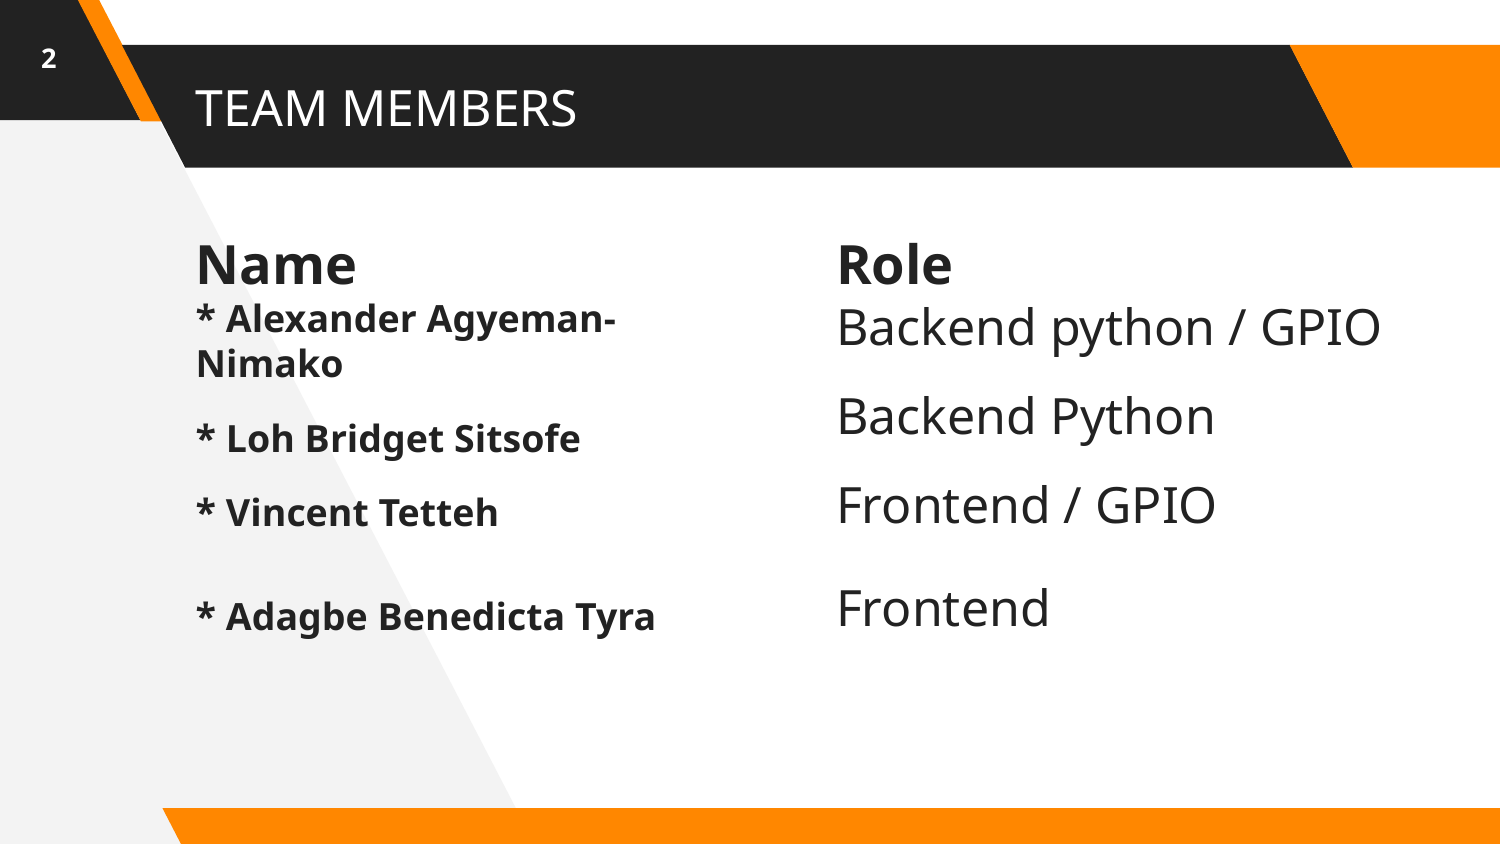

TEAM MEMBERS
# Name
* Alexander Agyeman- Nimako
* Loh Bridget Sitsofe
* Vincent Tetteh
* Adagbe Benedicta Tyra
Role
Backend python / GPIO
Backend Python
Frontend / GPIO
Frontend